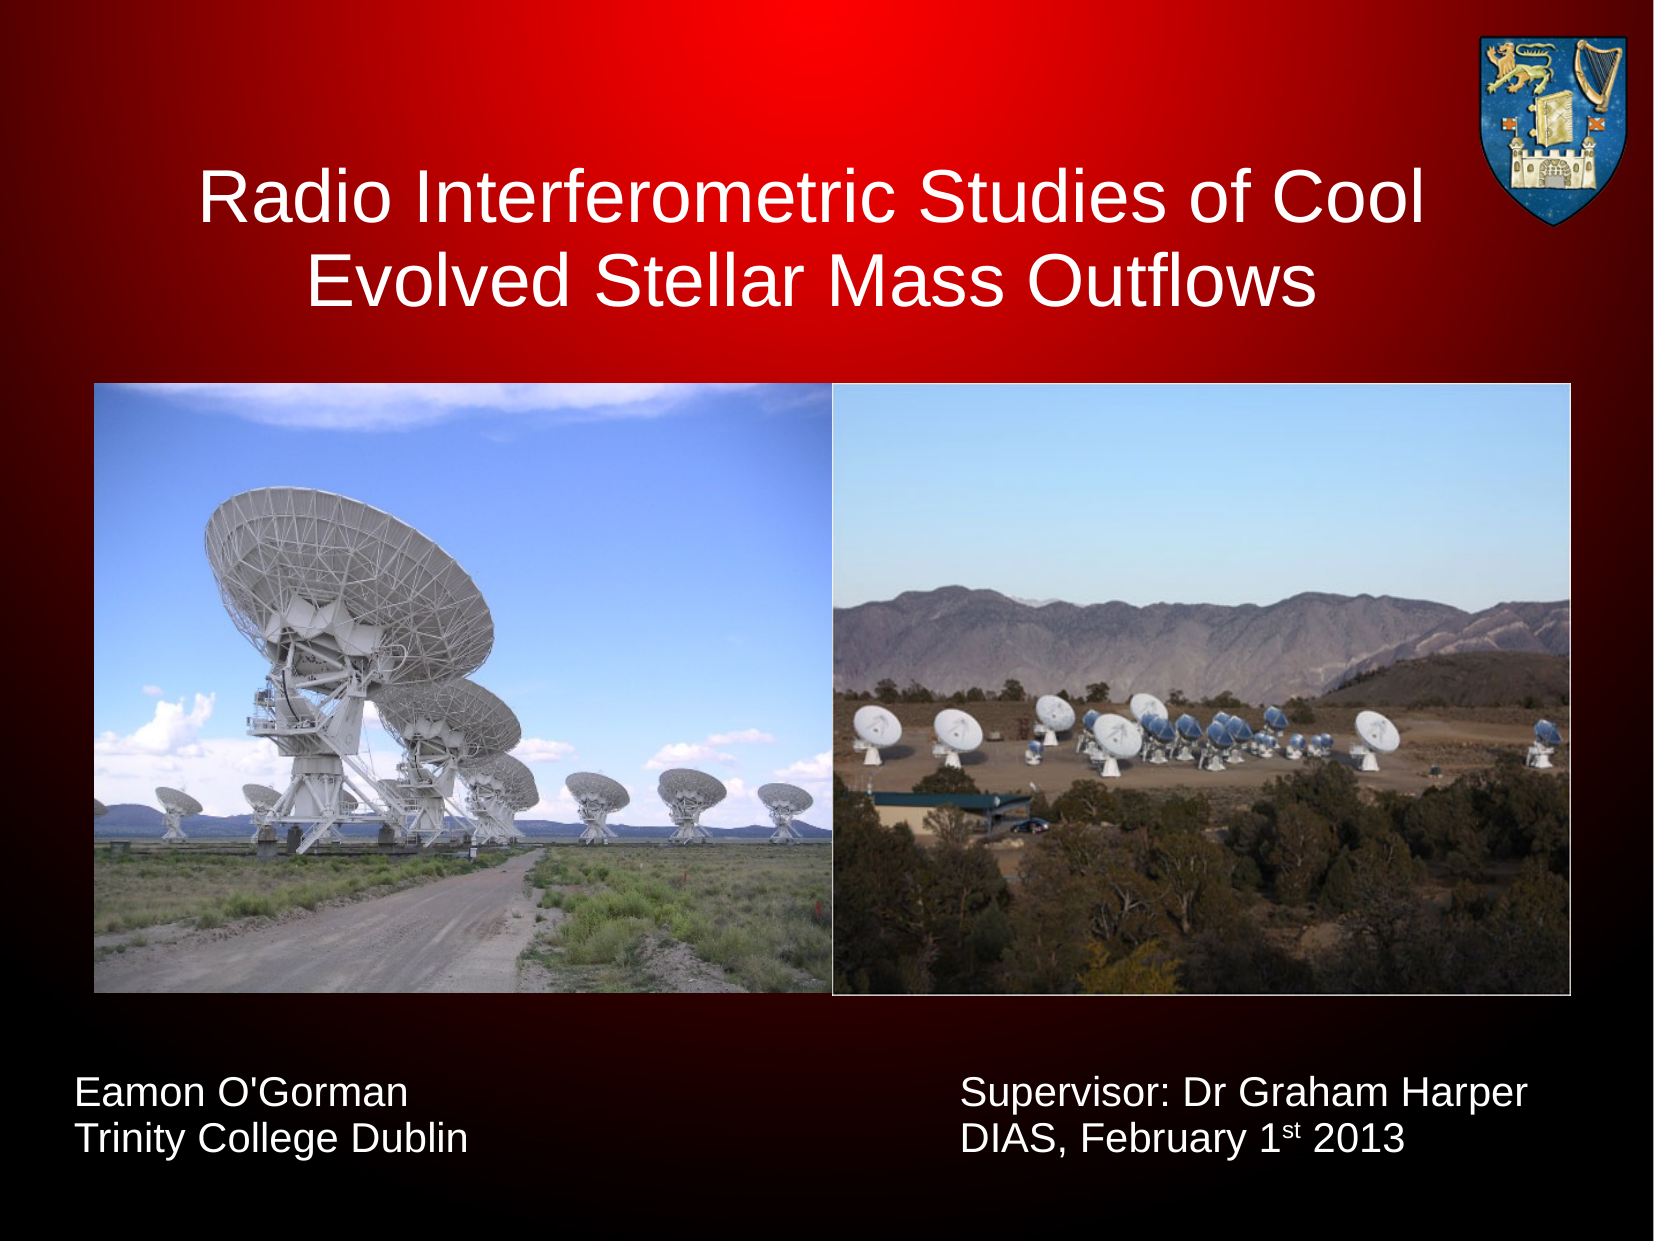

Radio Interferometric Studies of Cool Evolved Stellar Mass Outflows
Eamon O'Gorman								Supervisor: Dr Graham Harper
Trinity College Dublin							DIAS, February 1st 2013